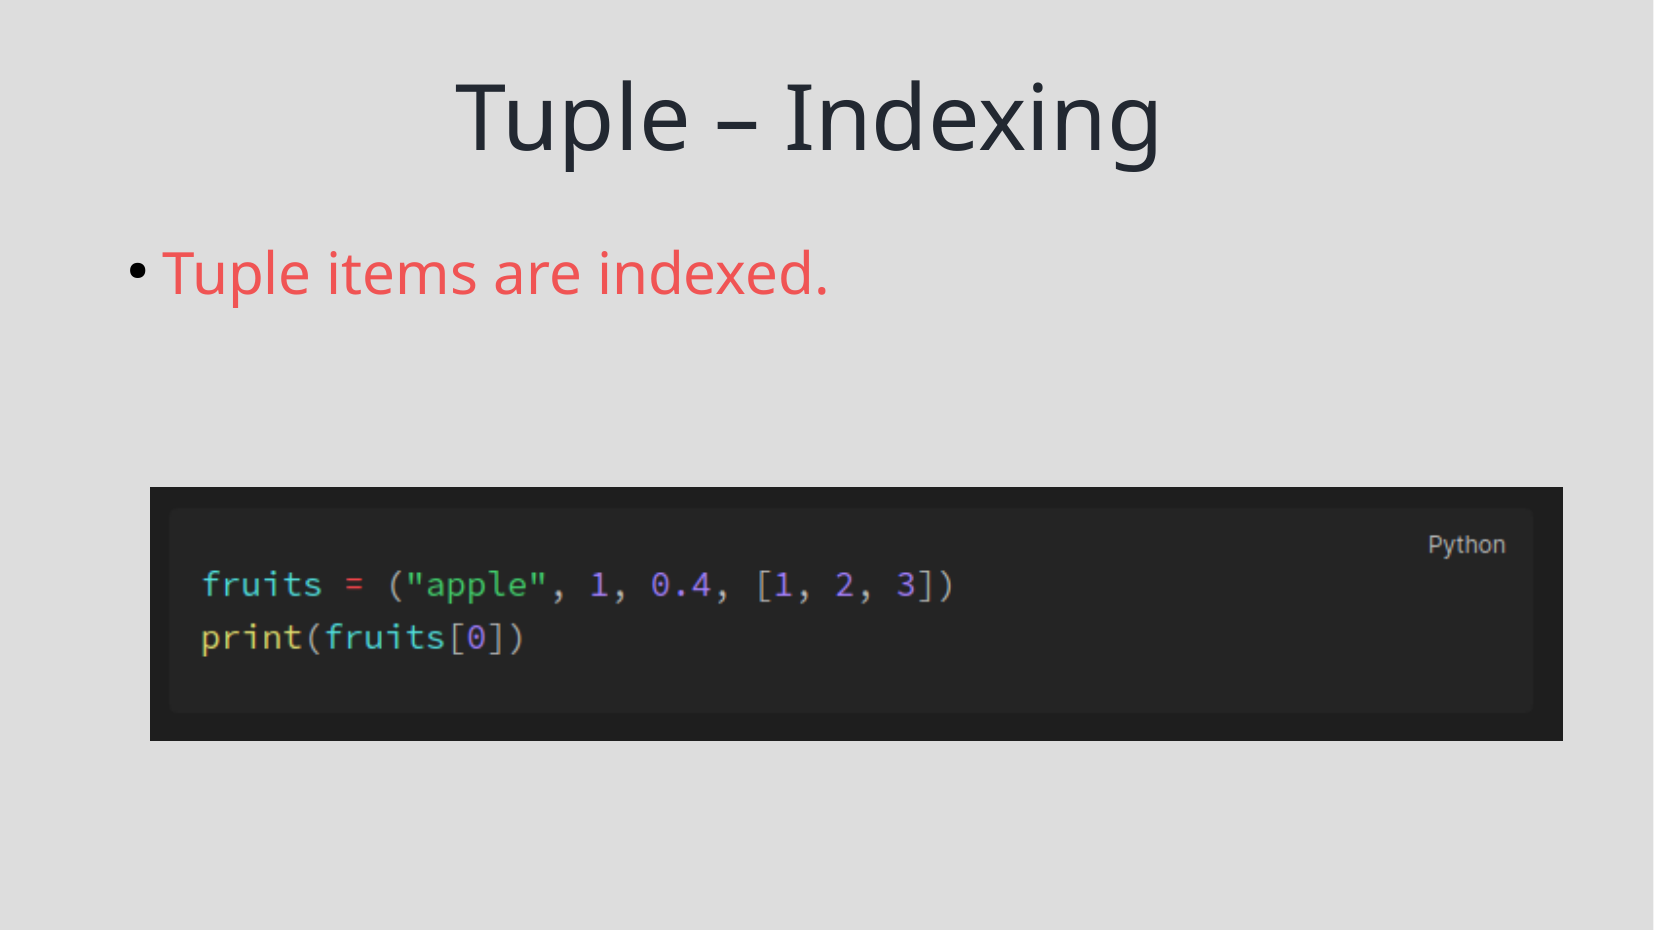

# Tuple – Indexing
Tuple items are indexed.